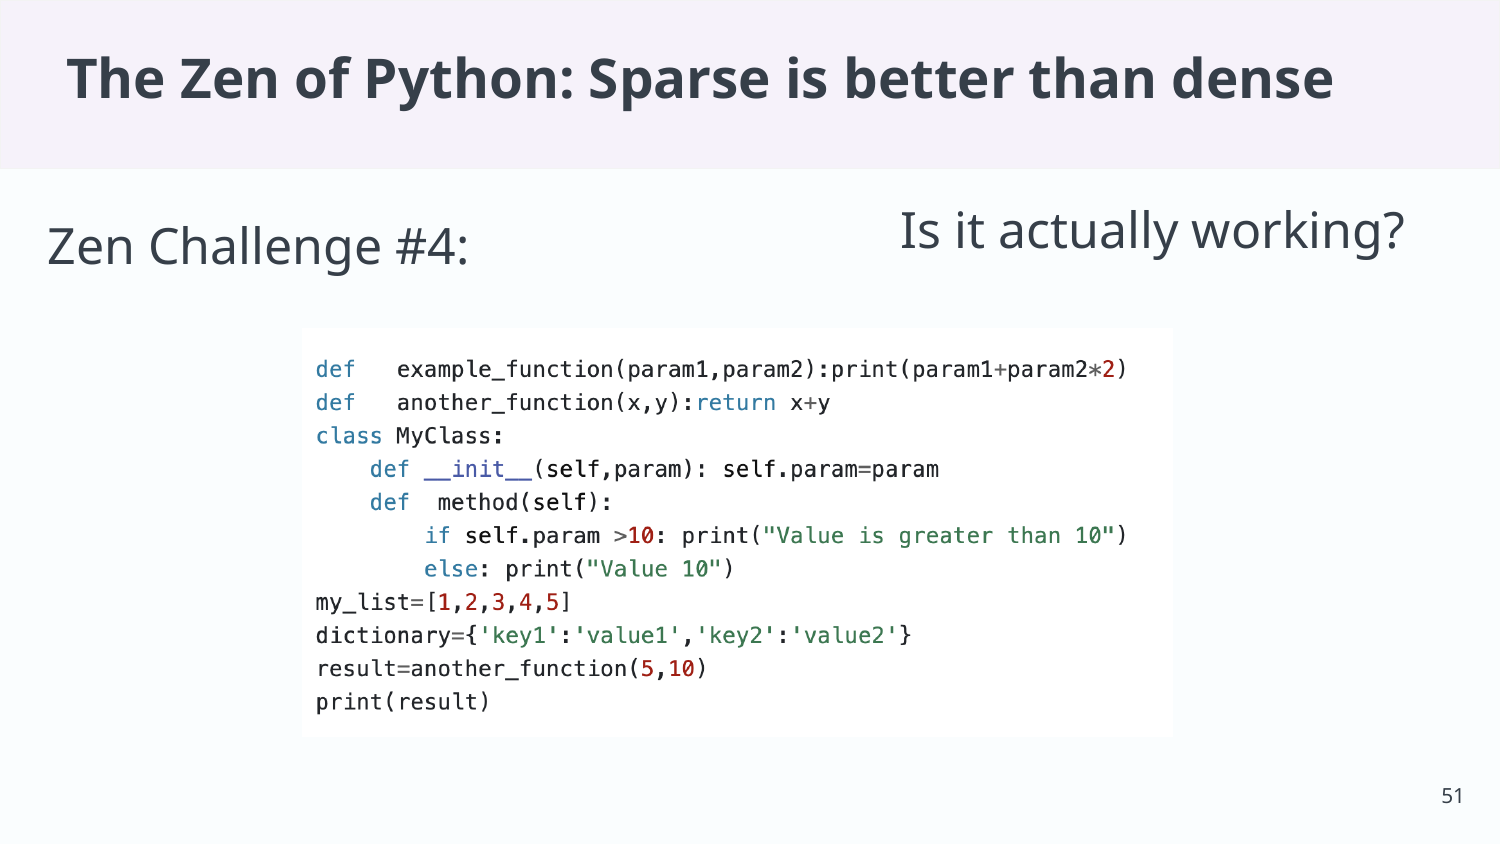

# The Zen of Python: Sparse is better than dense
Is it actually working?
Zen Challenge #4: